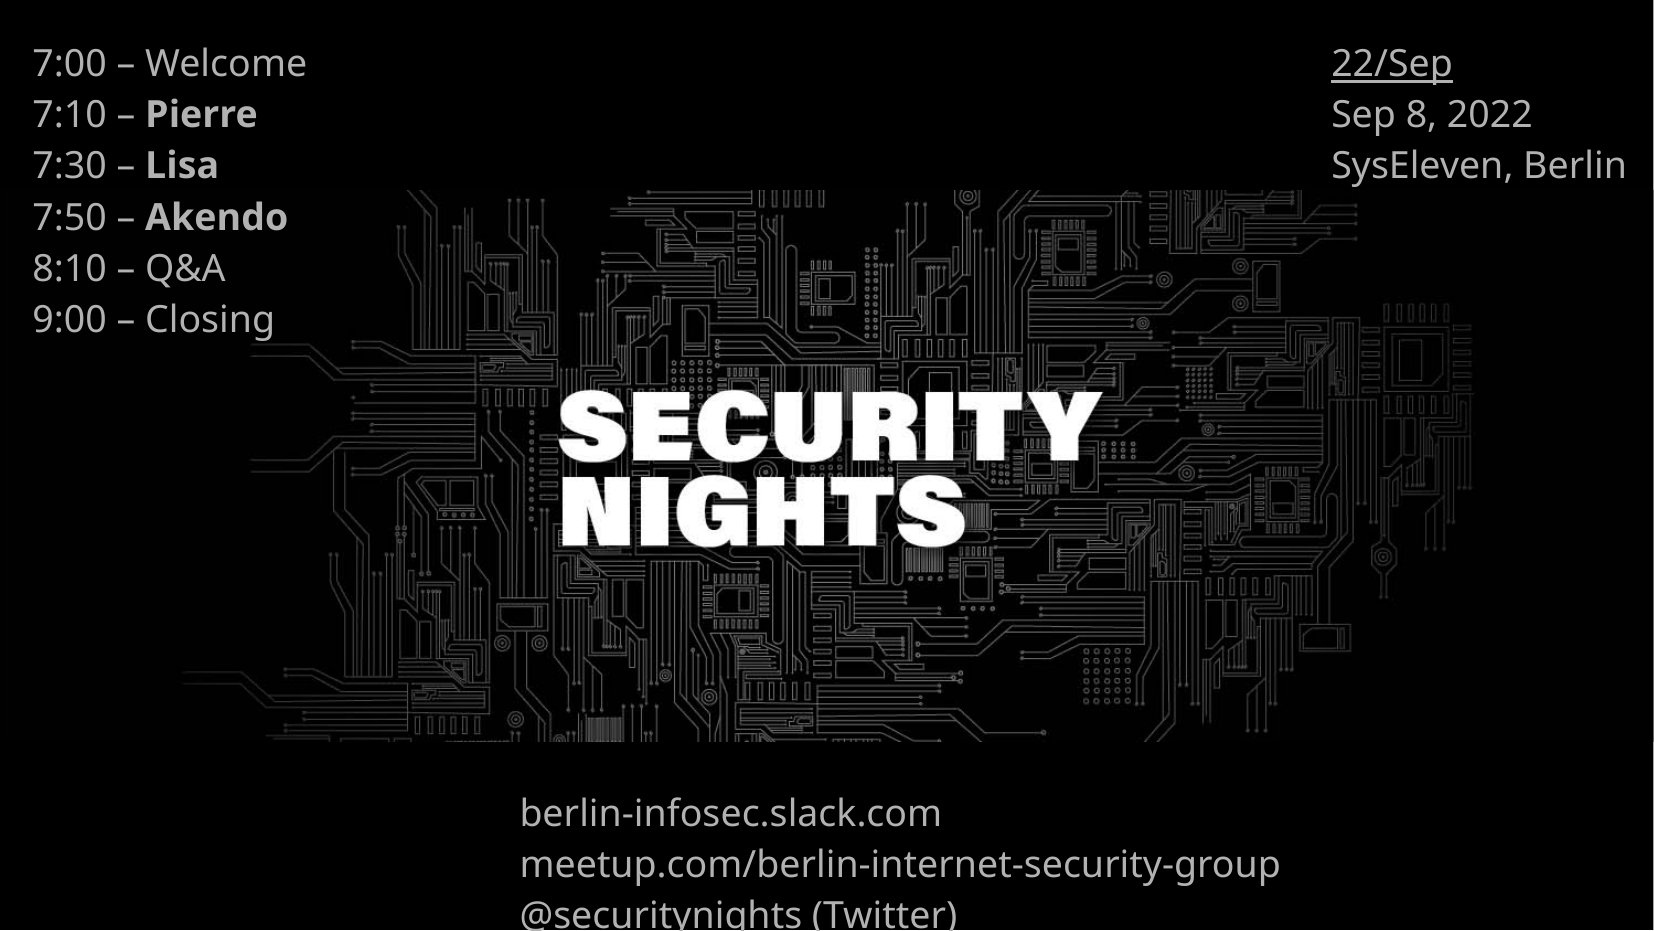

7:00 – Welcome
7:10 – Pierre
7:30 – Lisa
7:50 – Akendo
8:10 – Q&A
9:00 – Closing
22/Sep
Sep 8, 2022
SysEleven, Berlin
#
berlin-infosec.slack.com
meetup.com/berlin-internet-security-group
@securitynights (Twitter)